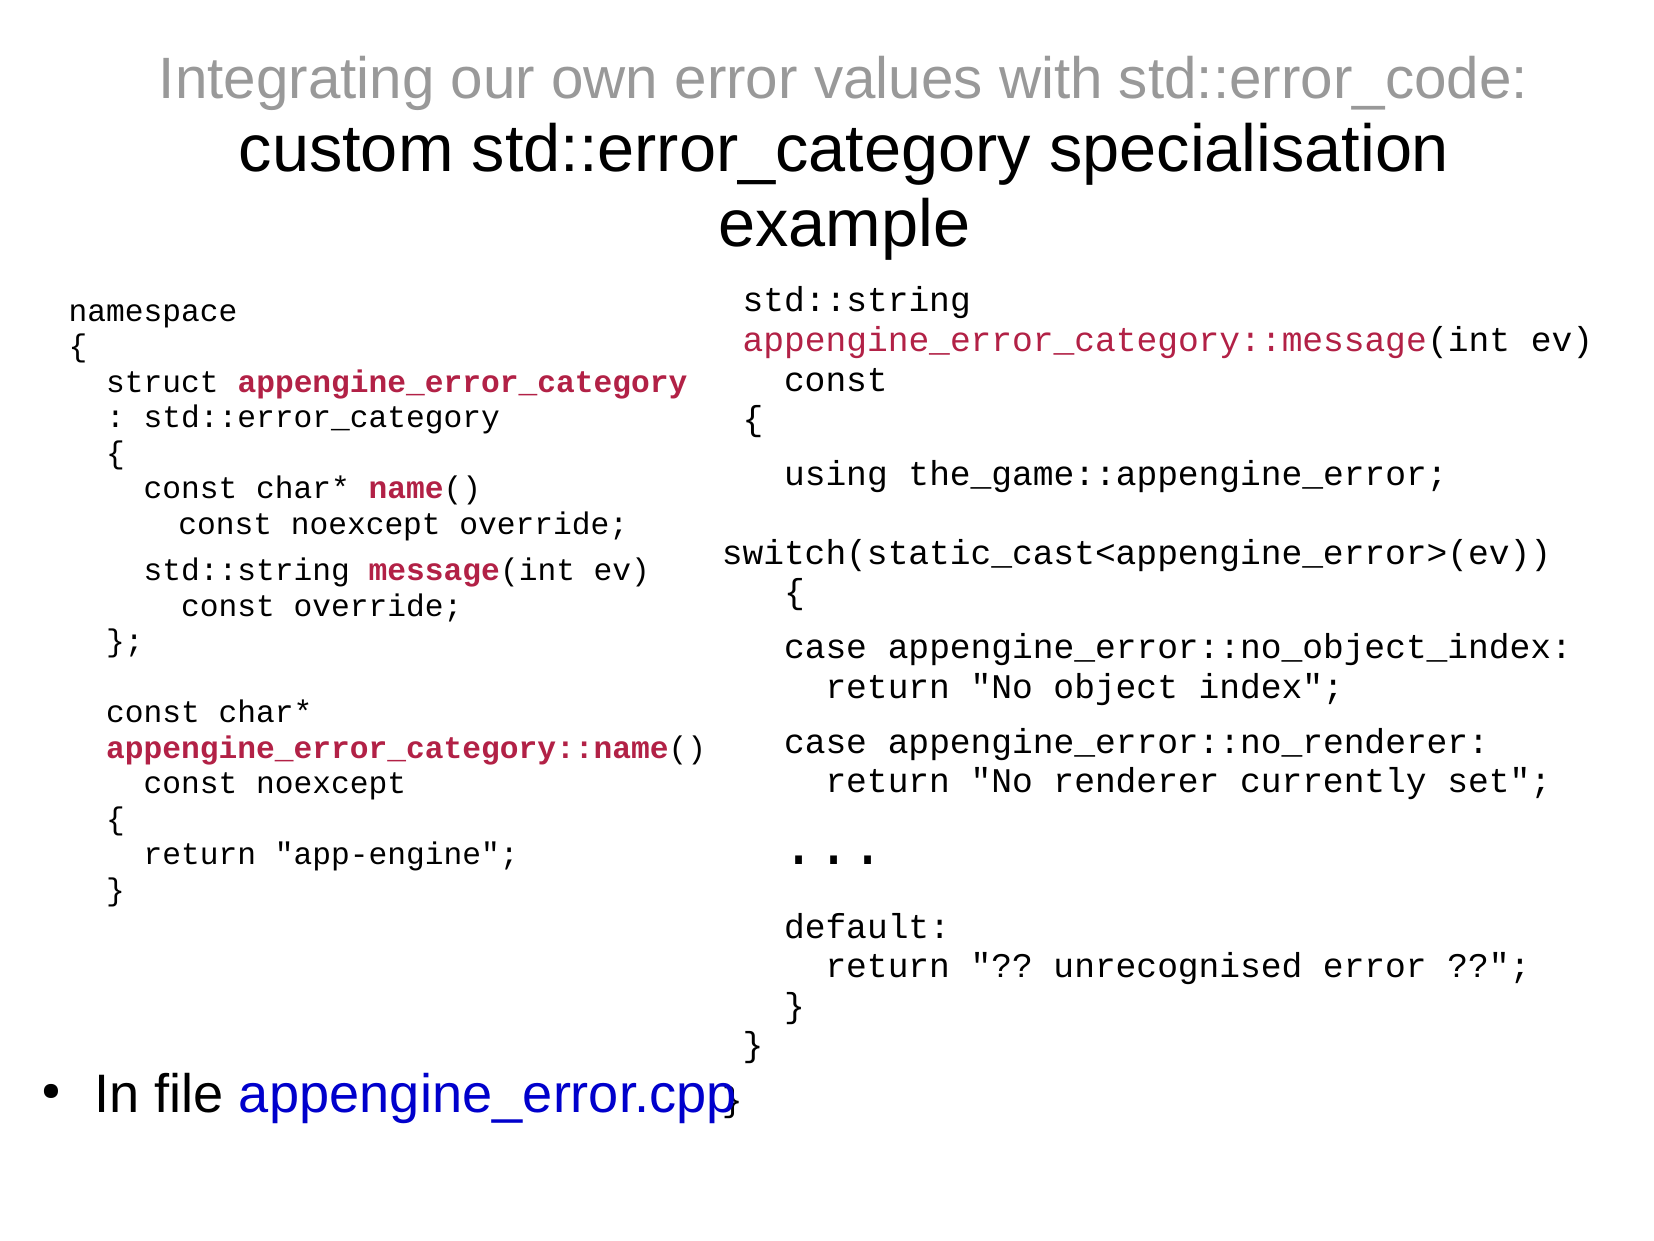

# Integrating our own error values with std::error_code: custom std::error_category specialisation example
 std::string
 appengine_error_category::message(int ev)
 const
 {
 using the_game::appengine_error;
 switch(static_cast<appengine_error>(ev))
 {
 case appengine_error::no_object_index:
 return "No object index";
 case appengine_error::no_renderer:
 return "No renderer currently set";
	 ...
 default:
 return "?? unrecognised error ??";
 }
 }
}
namespace
{
 struct appengine_error_category
 : std::error_category
 {
 const char* name()
	 const noexcept override;
 std::string message(int ev)
 const override;
 };
 const char*
 appengine_error_category::name()
 const noexcept
 {
 return "app-engine";
 }
In file appengine_error.cpp